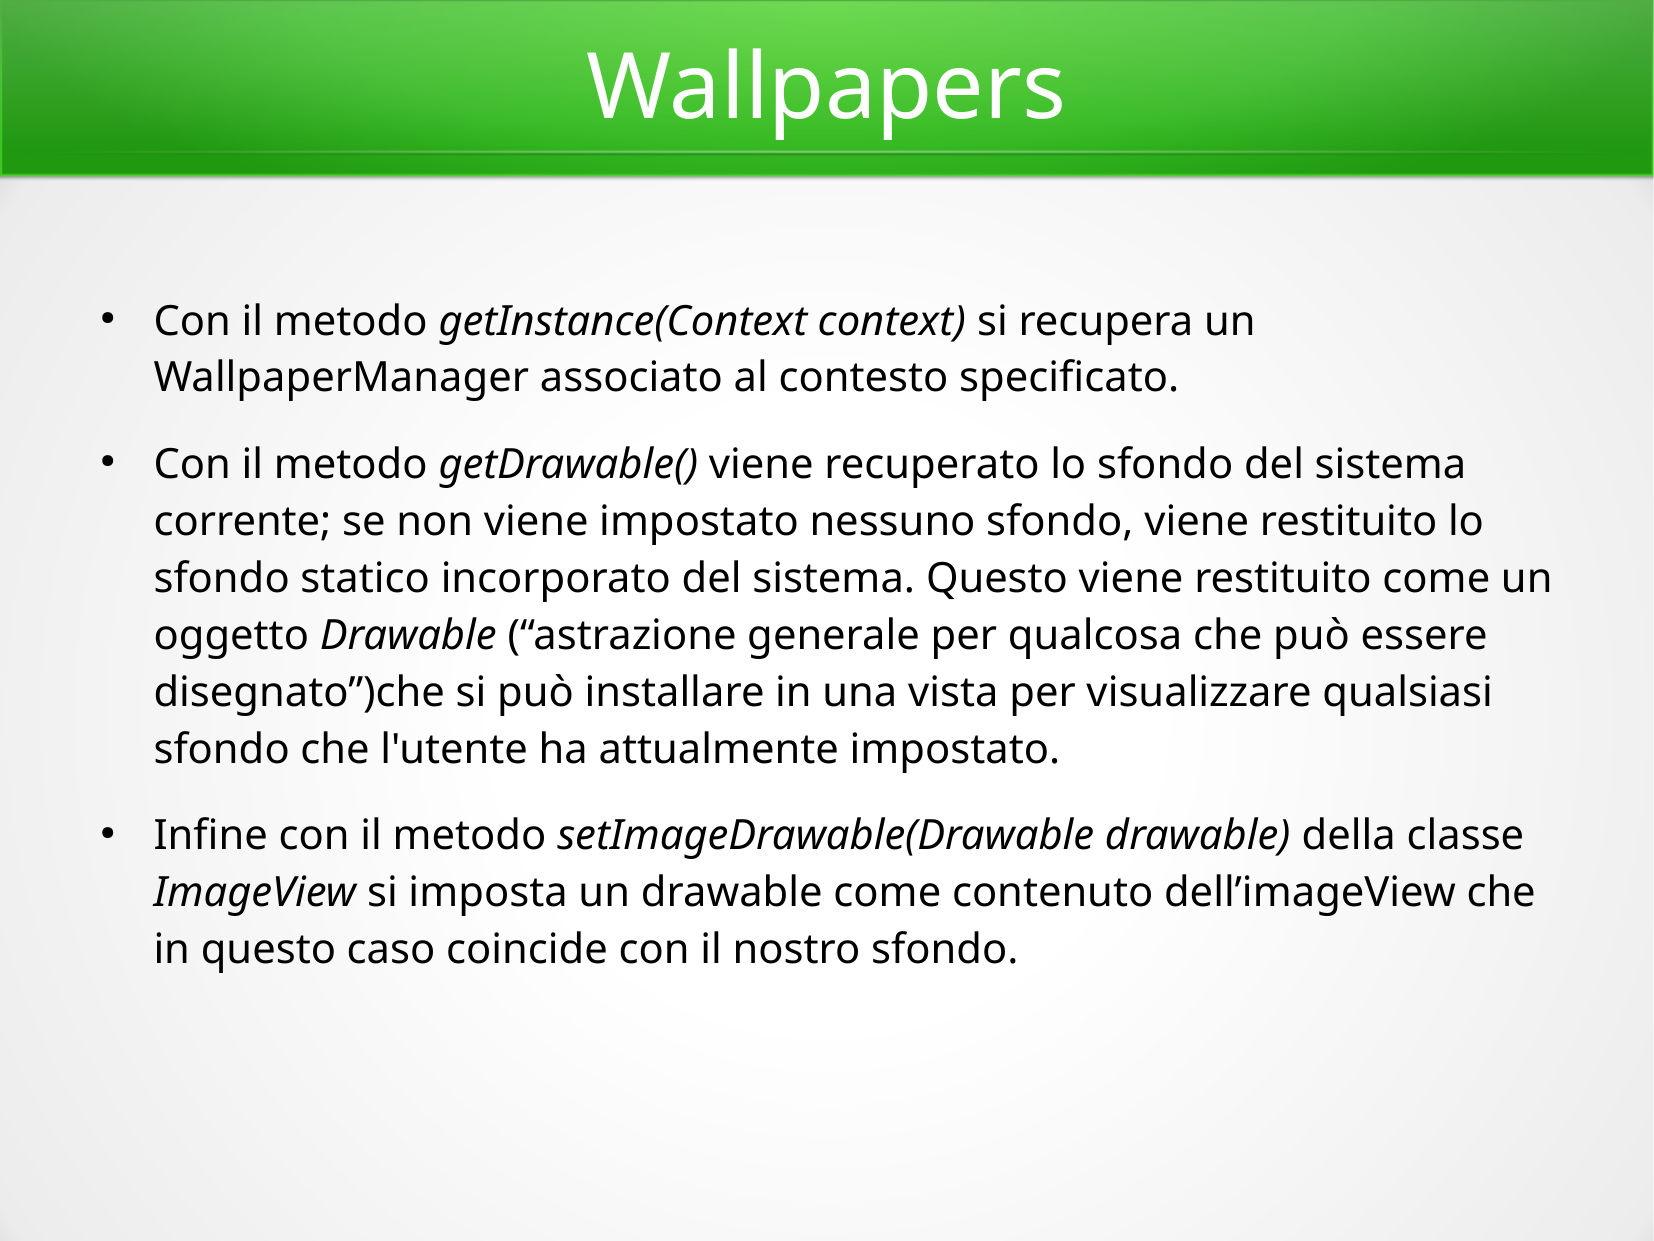

# Wallpapers
Con il metodo getInstance(Context context) si recupera un WallpaperManager associato al contesto specificato.
Con il metodo getDrawable() viene recuperato lo sfondo del sistema corrente; se non viene impostato nessuno sfondo, viene restituito lo sfondo statico incorporato del sistema. Questo viene restituito come un oggetto Drawable (“astrazione generale per qualcosa che può essere disegnato”)che si può installare in una vista per visualizzare qualsiasi sfondo che l'utente ha attualmente impostato.
Infine con il metodo setImageDrawable(Drawable drawable) della classe ImageView si imposta un drawable come contenuto dell’imageView che in questo caso coincide con il nostro sfondo.